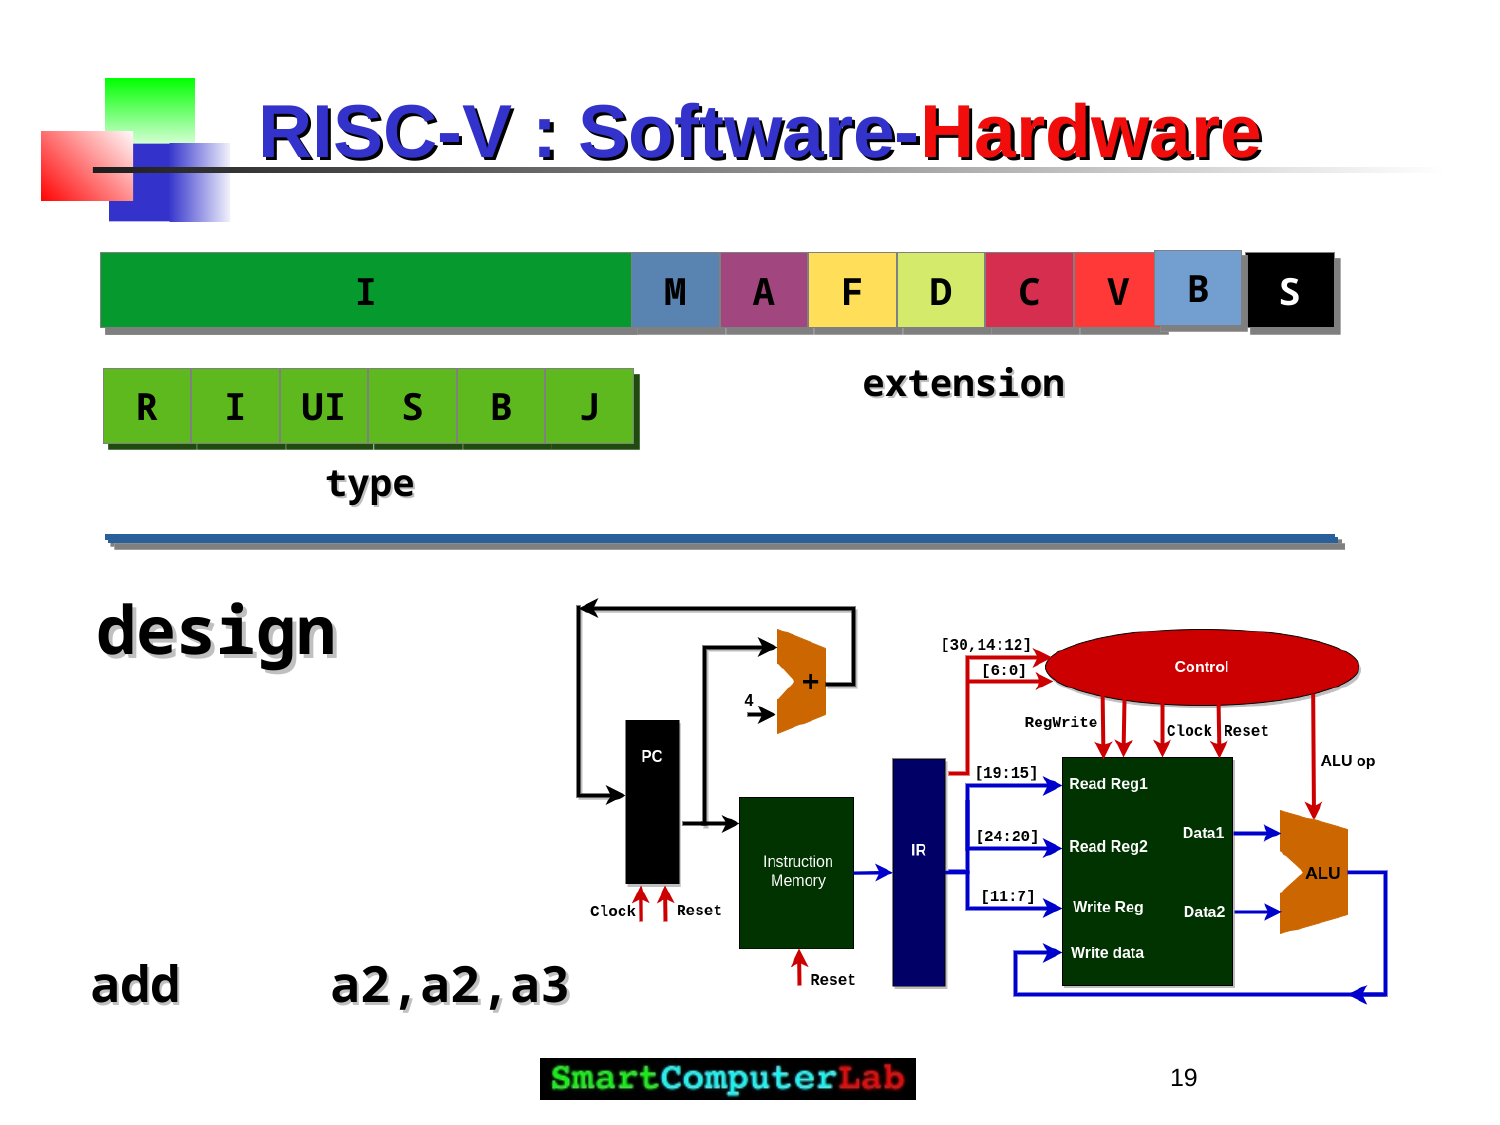

# RISC-V : Software-Hardware
B
I
M
A
F
D
C
V
S
extension
R
I
UI
S
B
J
type
design
add a2,a2,a3
19